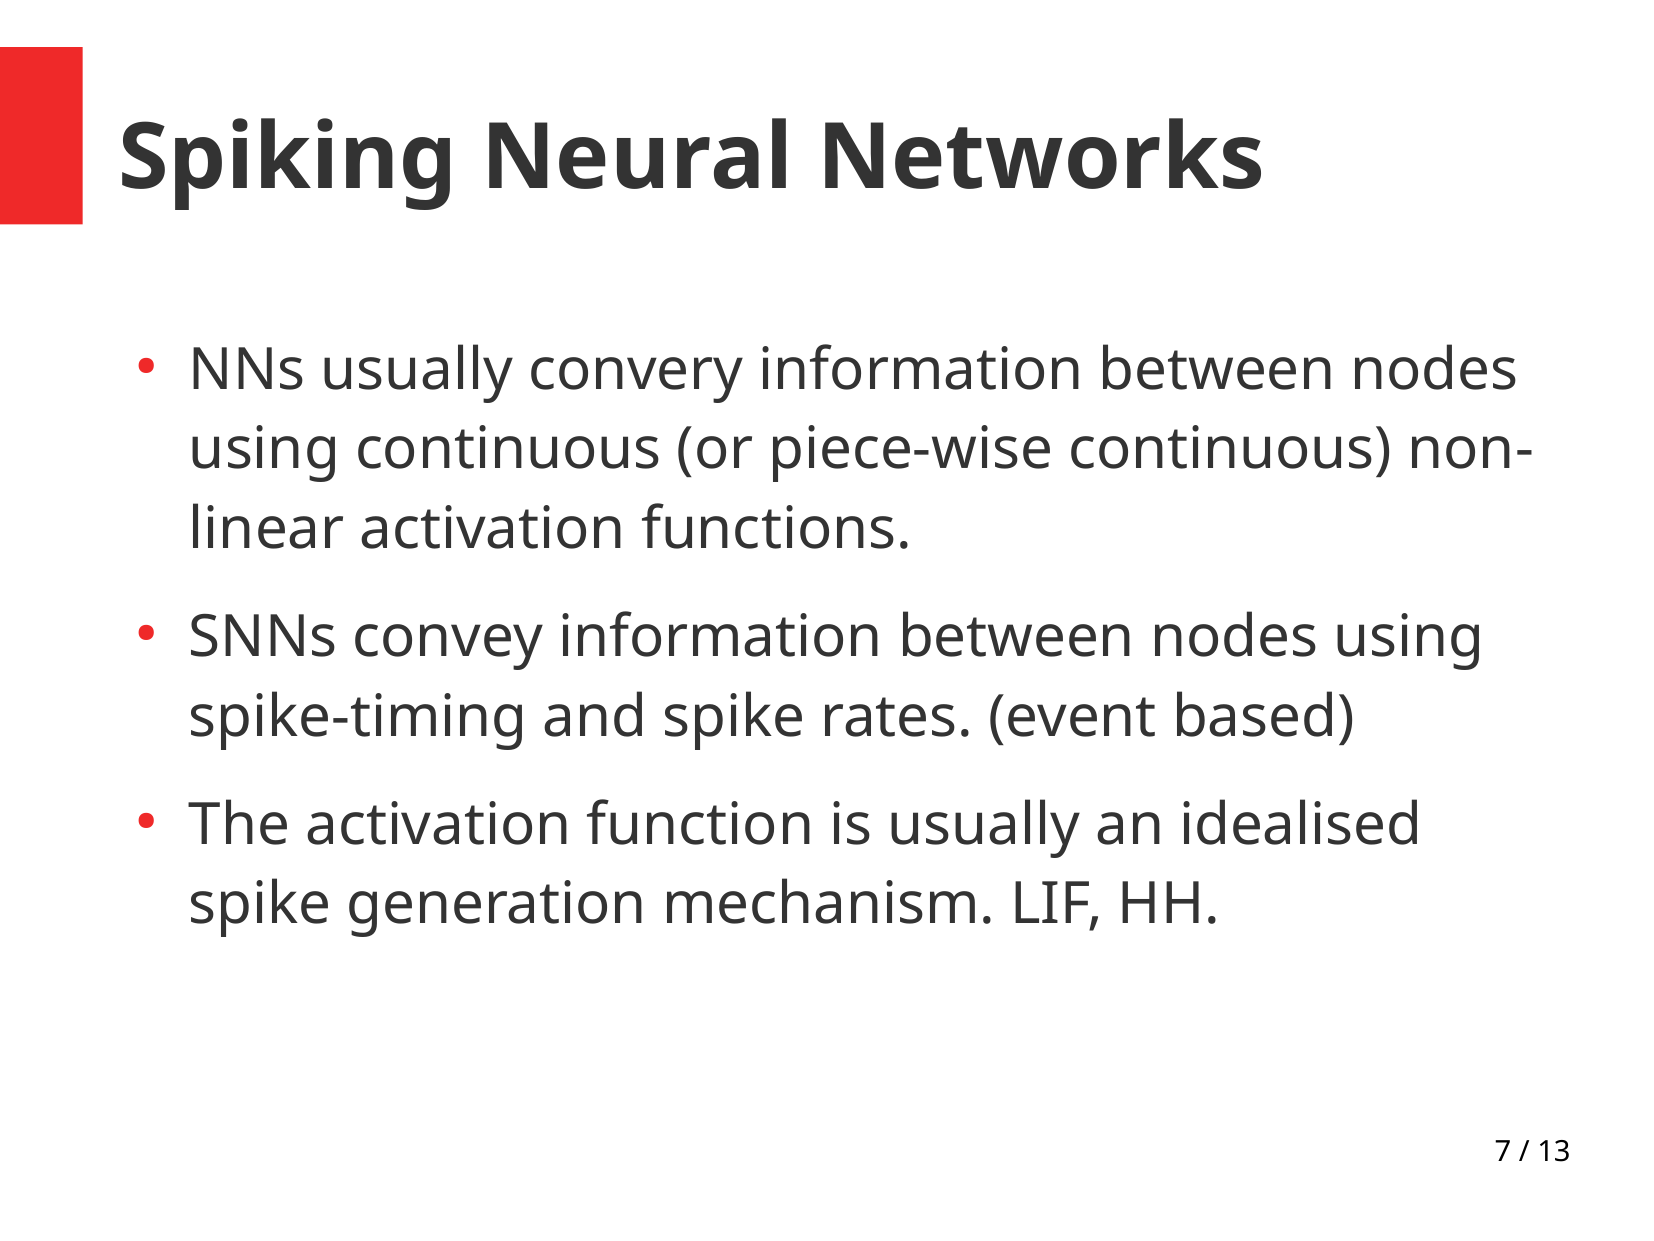

# Spiking Neural Networks
NNs usually convery information between nodes using continuous (or piece-wise continuous) non-linear activation functions.
SNNs convey information between nodes using spike-timing and spike rates. (event based)
The activation function is usually an idealised spike generation mechanism. LIF, HH.
7